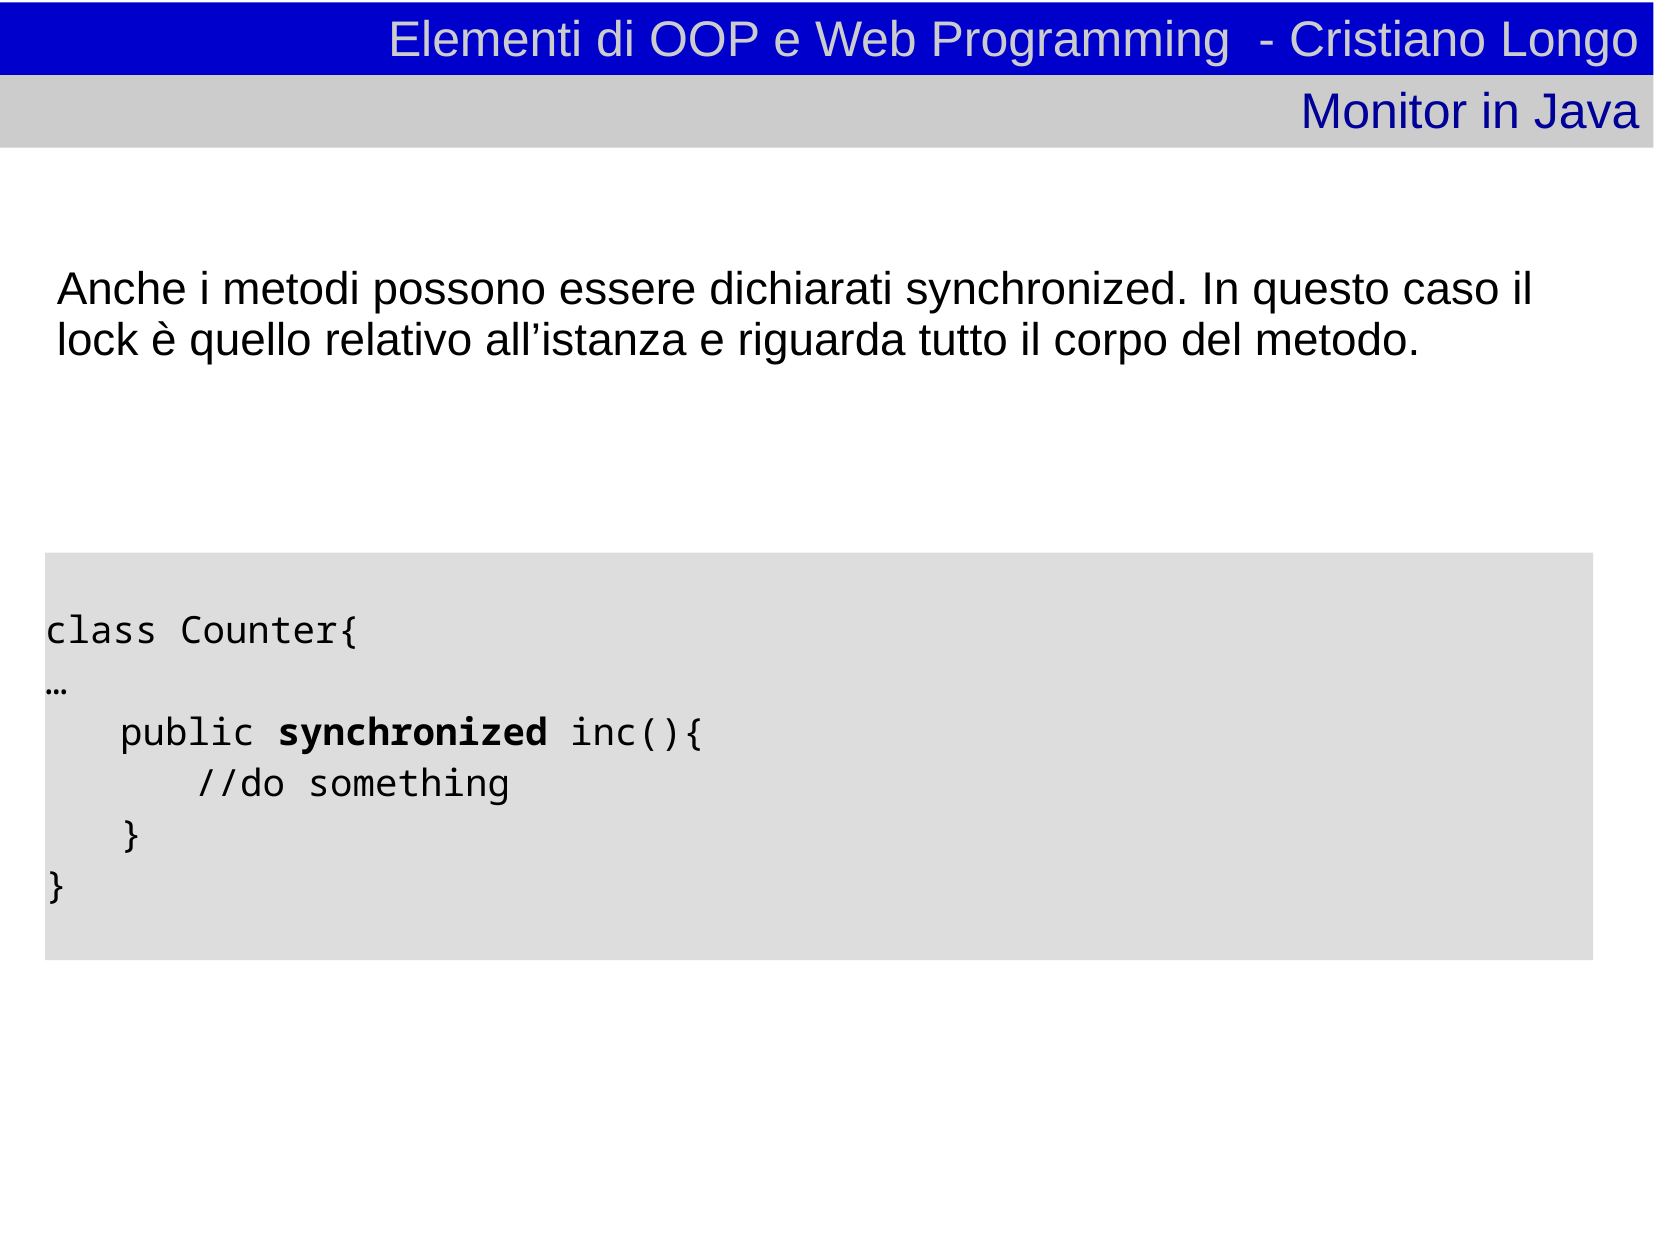

# Elementi di OOP e Web Programming - Cristiano Longo
Monitor in Java
Anche i metodi possono essere dichiarati synchronized. In questo caso il lock è quello relativo all’istanza e riguarda tutto il corpo del metodo.
class Counter{
…
	public synchronized inc(){
		//do something
	}
}